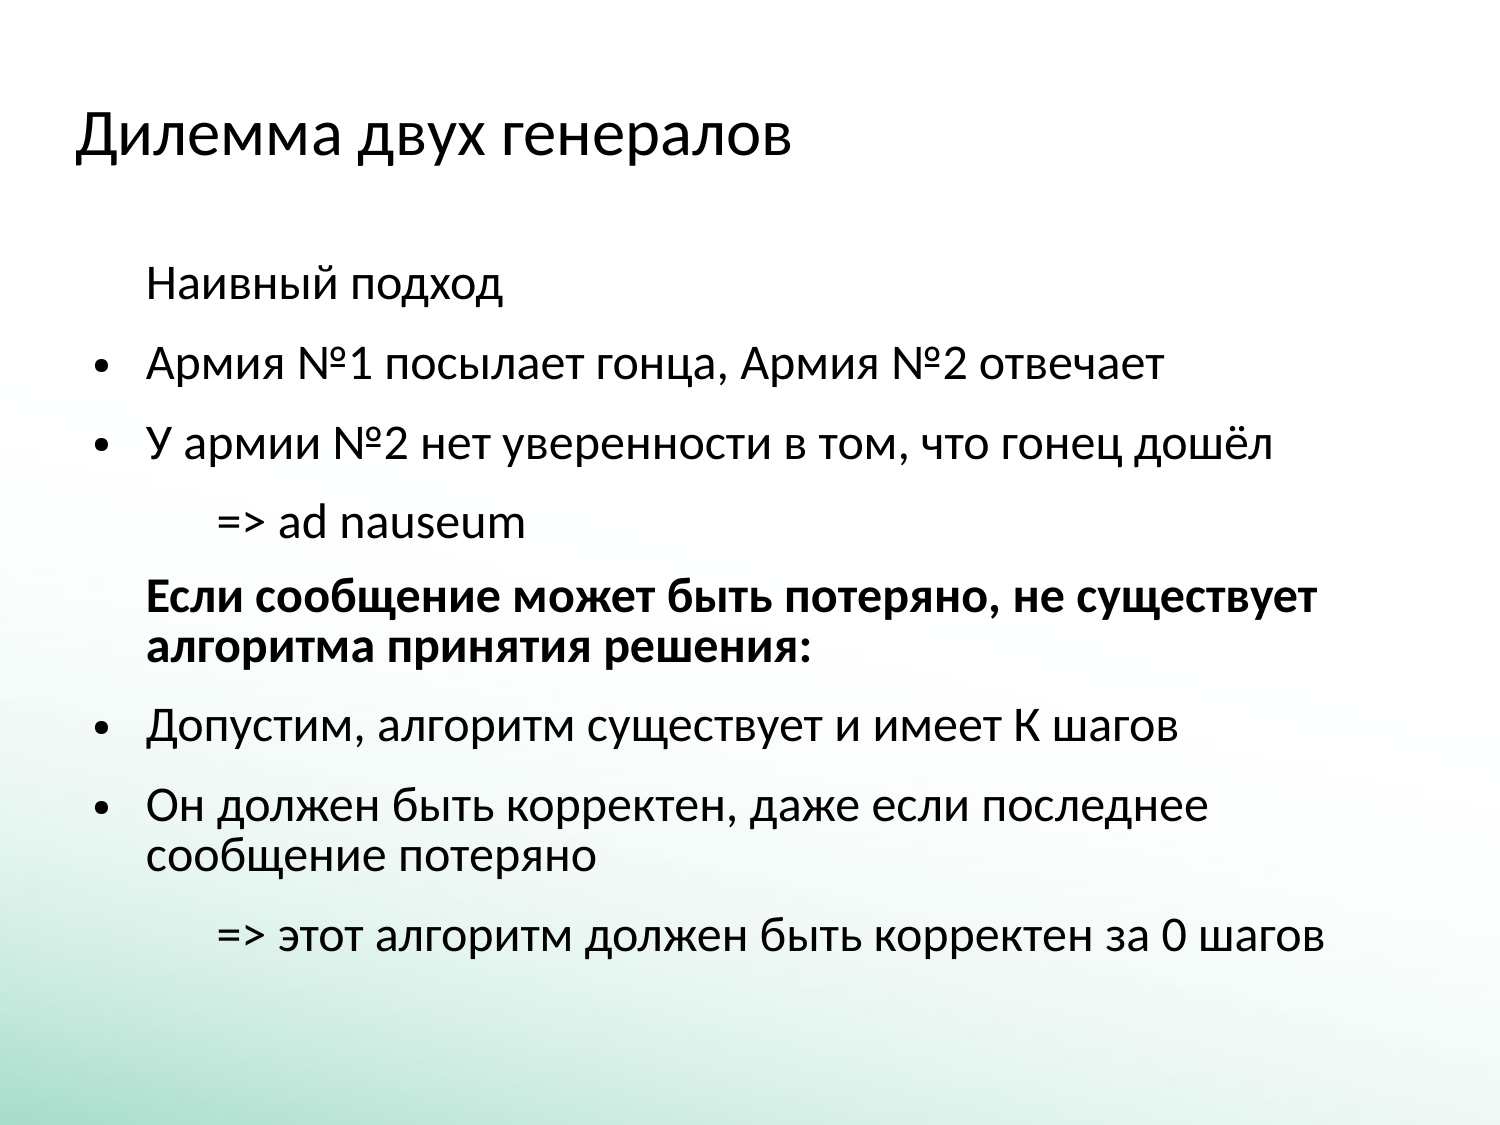

# Дилемма двух генералов
Наивный подход
Армия №1 посылает гонца, Армия №2 отвечает
У армии №2 нет уверенности в том, что гонец дошёл
=> ad nauseum
Если сообщение может быть потеряно, не существует алгоритма принятия решения:
Допустим, алгоритм существует и имеет К шагов
Он должен быть корректен, даже если последнее сообщение потеряно
=> этот алгоритм должен быть корректен за 0 шагов